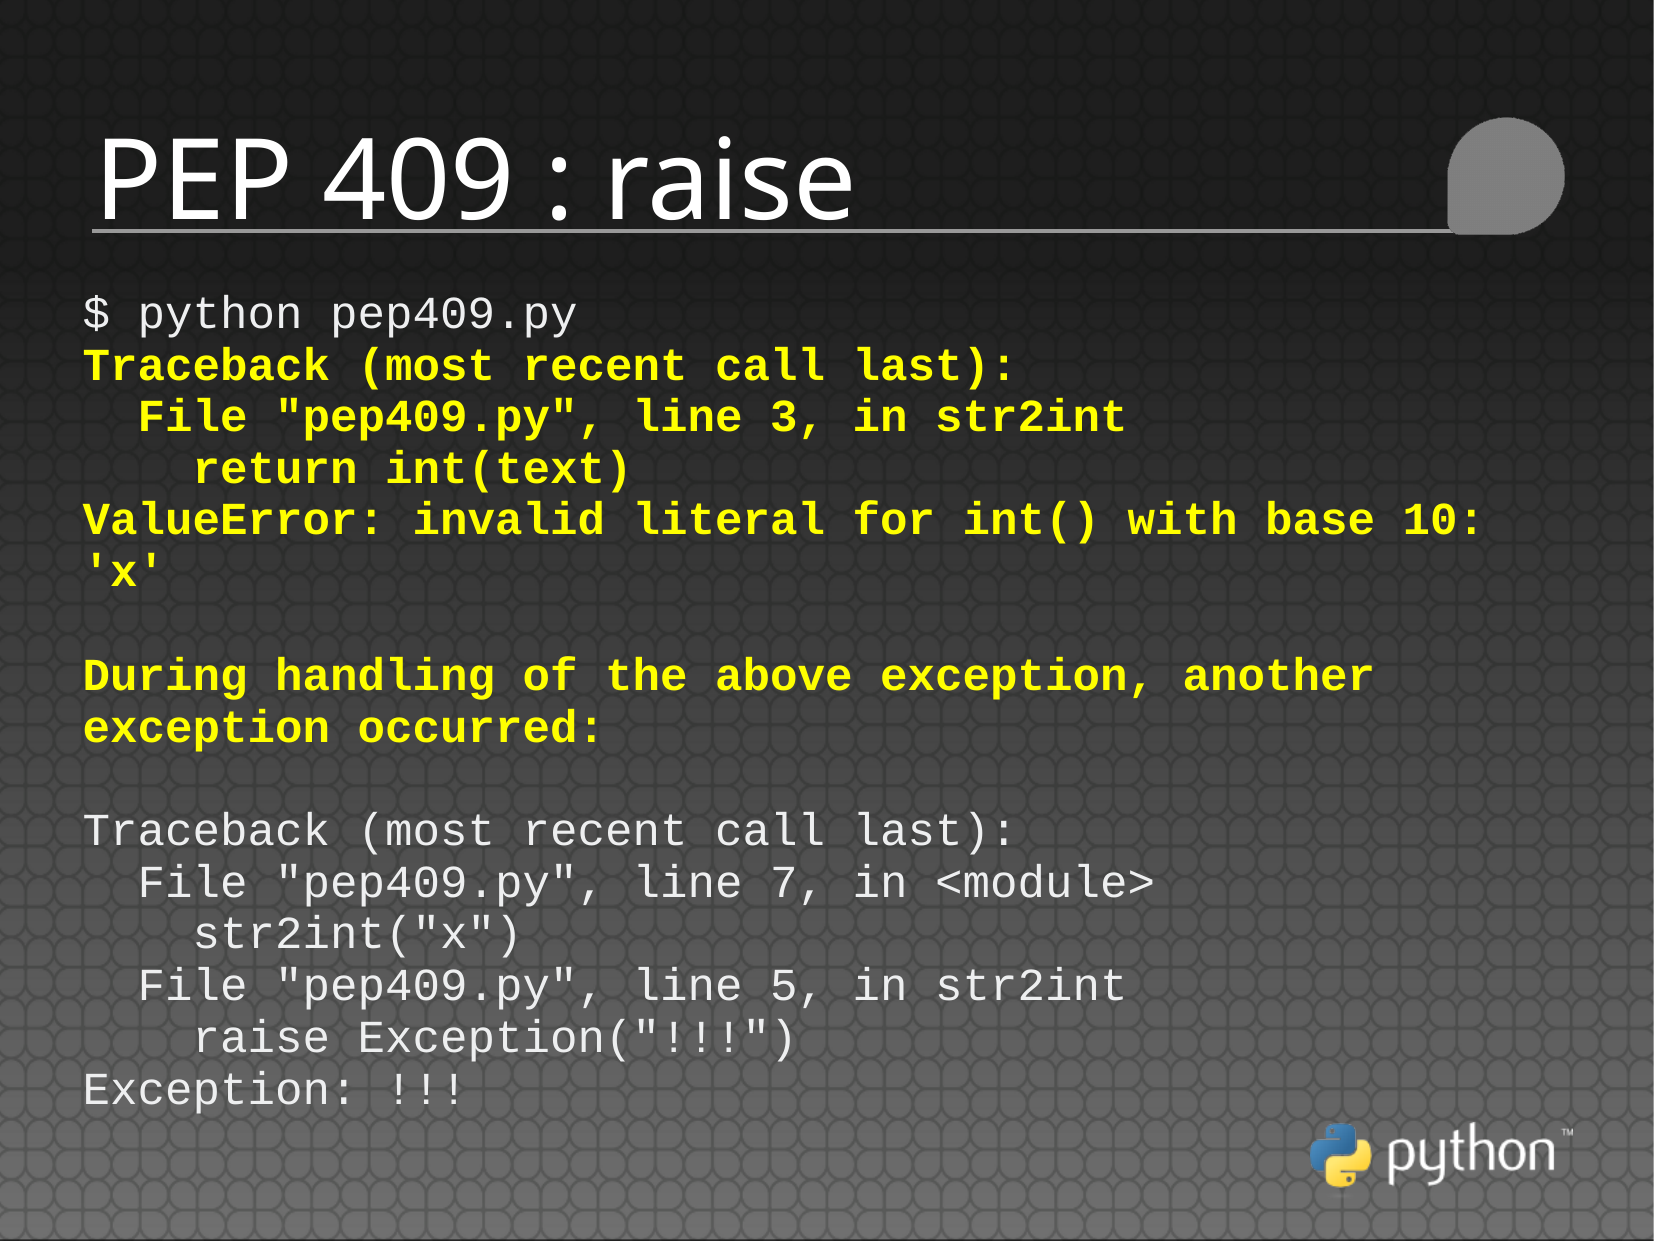

PEP 409 : raise
# $ python pep409.py Traceback (most recent call last): File "pep409.py", line 3, in str2int return int(text) ValueError: invalid literal for int() with base 10: 'x' During handling of the above exception, another exception occurred: Traceback (most recent call last): File "pep409.py", line 7, in <module> str2int("x") File "pep409.py", line 5, in str2int raise Exception("!!!") Exception: !!!